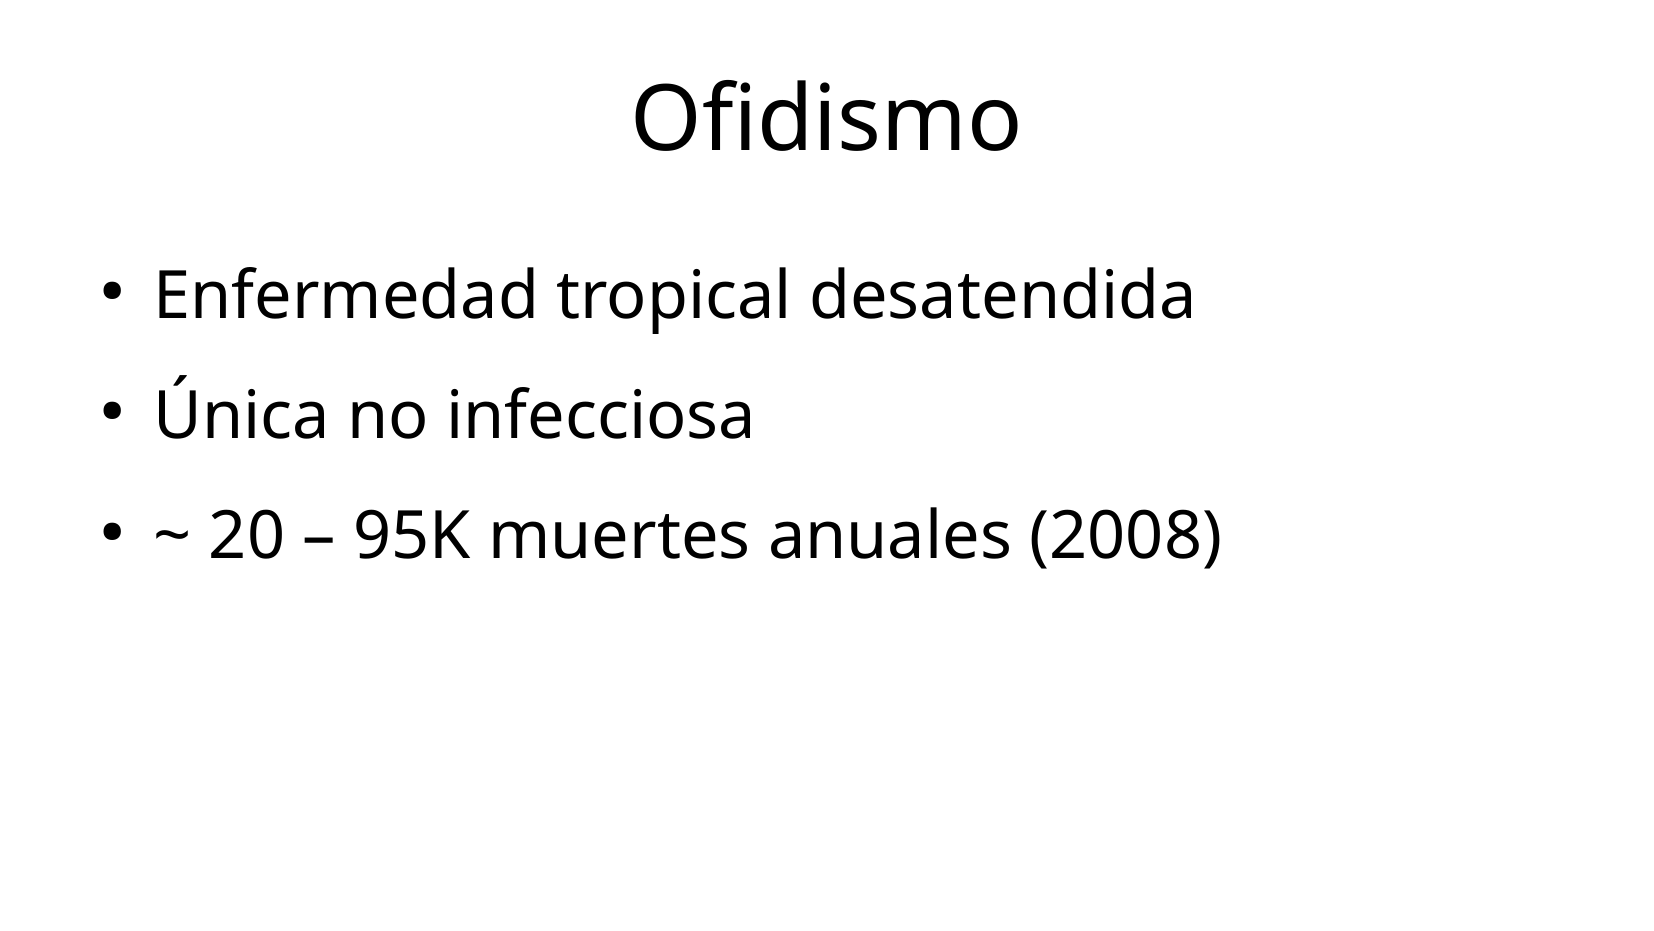

# Ofidismo
Enfermedad tropical desatendida
Única no infecciosa
~ 20 – 95K muertes anuales (2008)